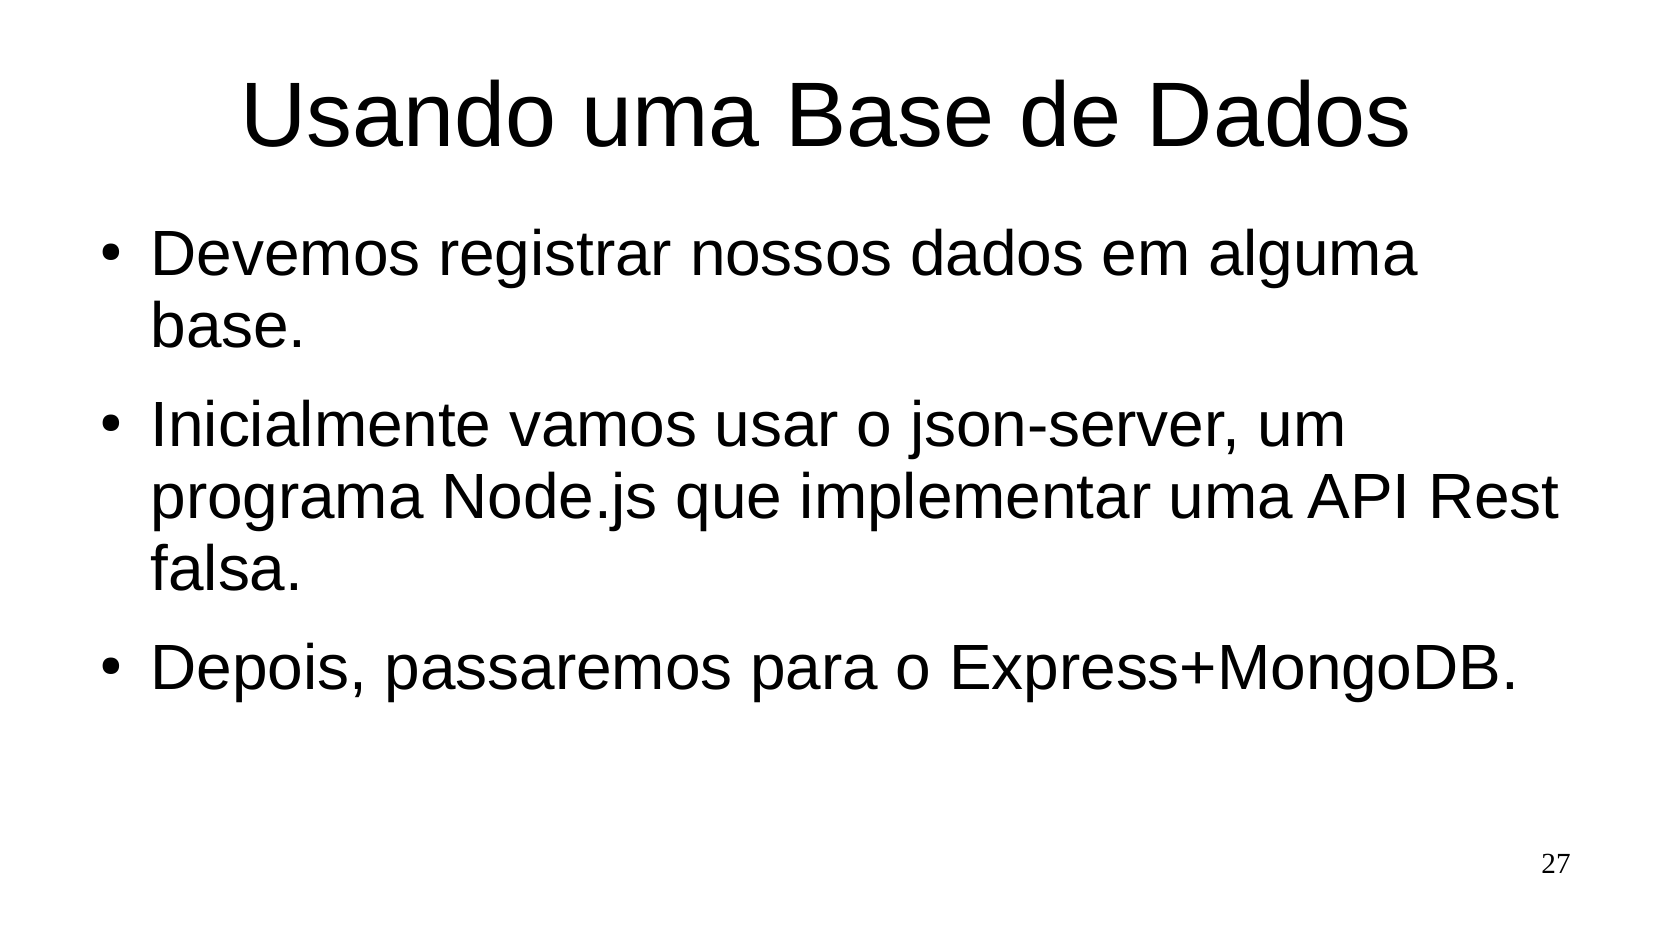

# Usando uma Base de Dados
Devemos registrar nossos dados em alguma base.
Inicialmente vamos usar o json-server, um programa Node.js que implementar uma API Rest falsa.
Depois, passaremos para o Express+MongoDB.
27